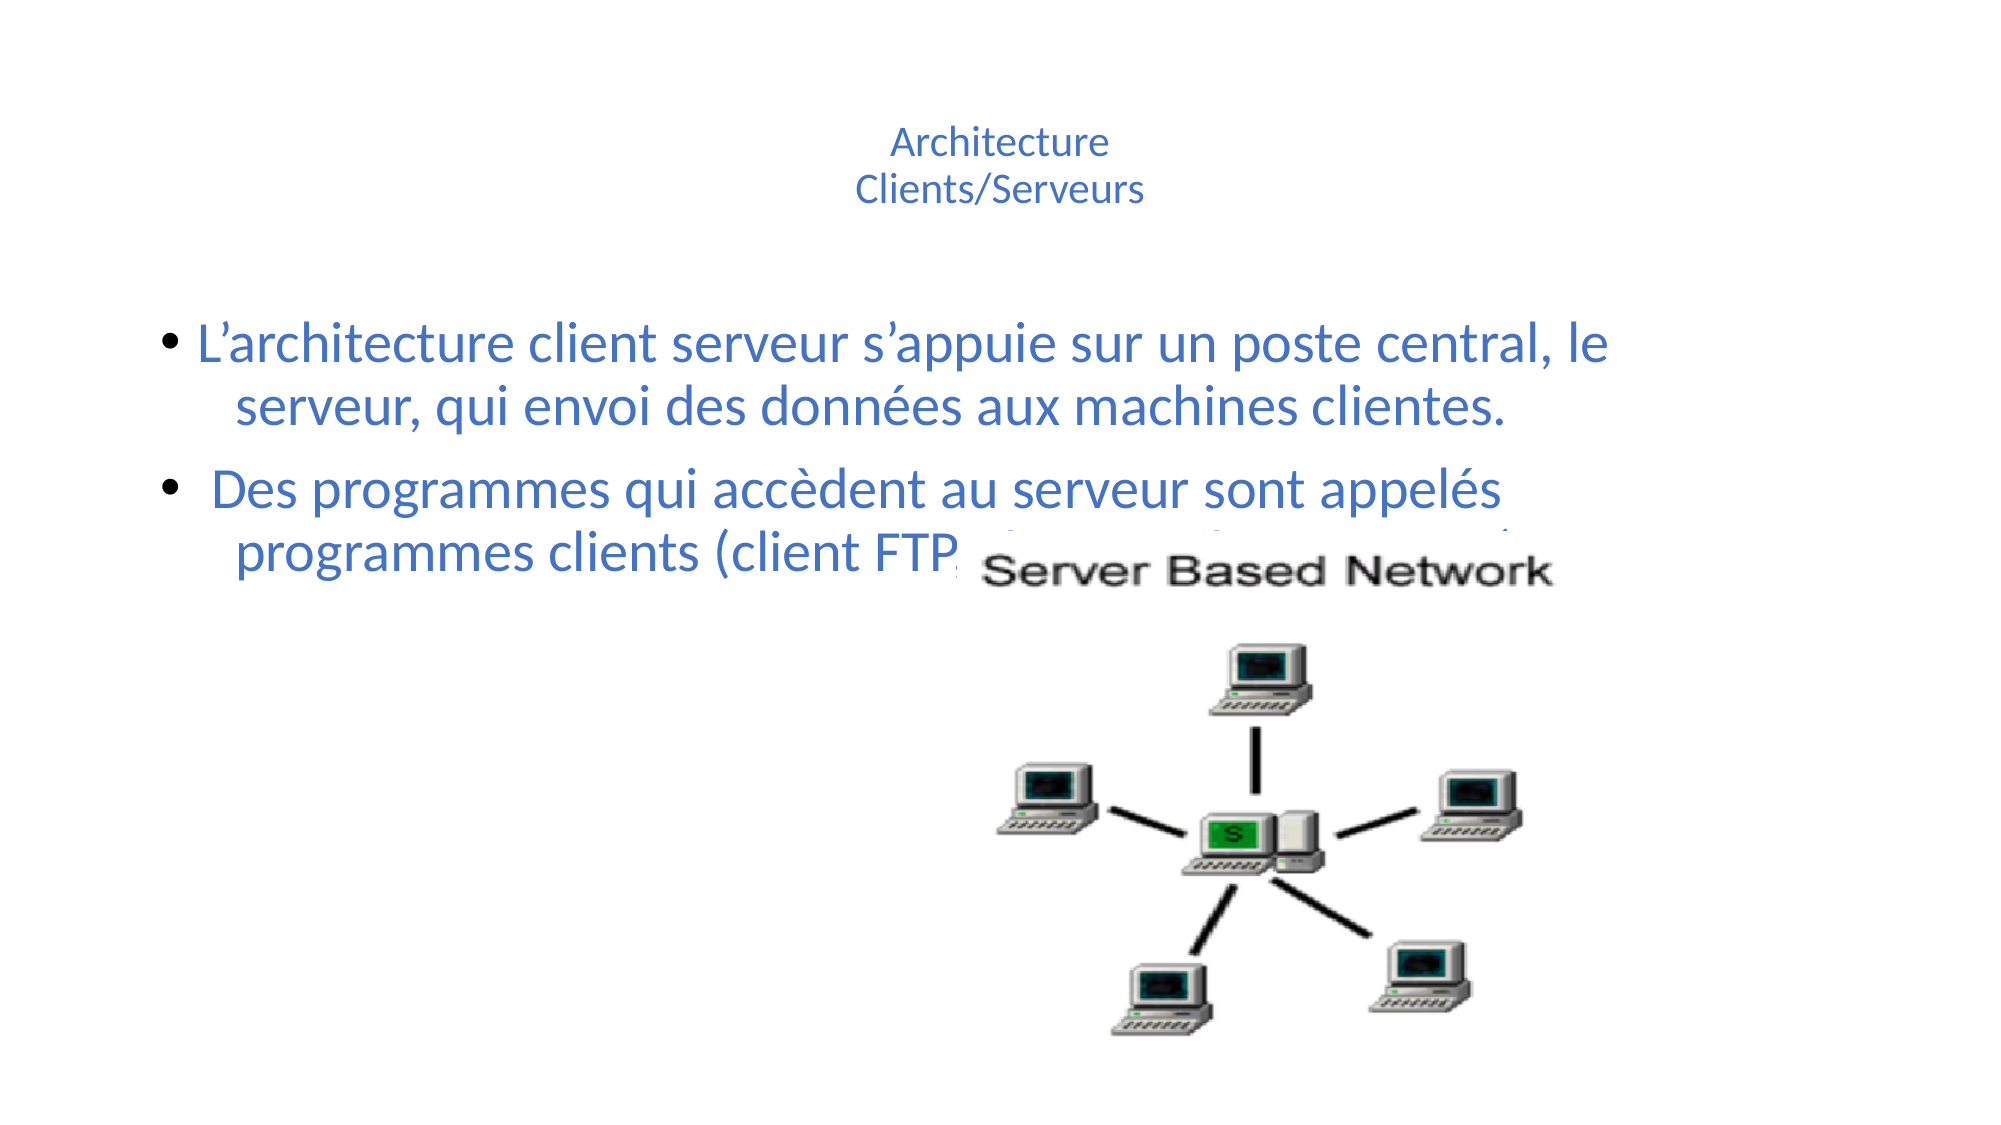

# Architecture Clients/Serveurs
L’architecture client serveur s’appuie sur un poste central, le serveur, qui envoi des données aux machines clientes.
 Des programmes qui accèdent au serveur sont appelés programmes clients (client FTP, client mail, navigateur).